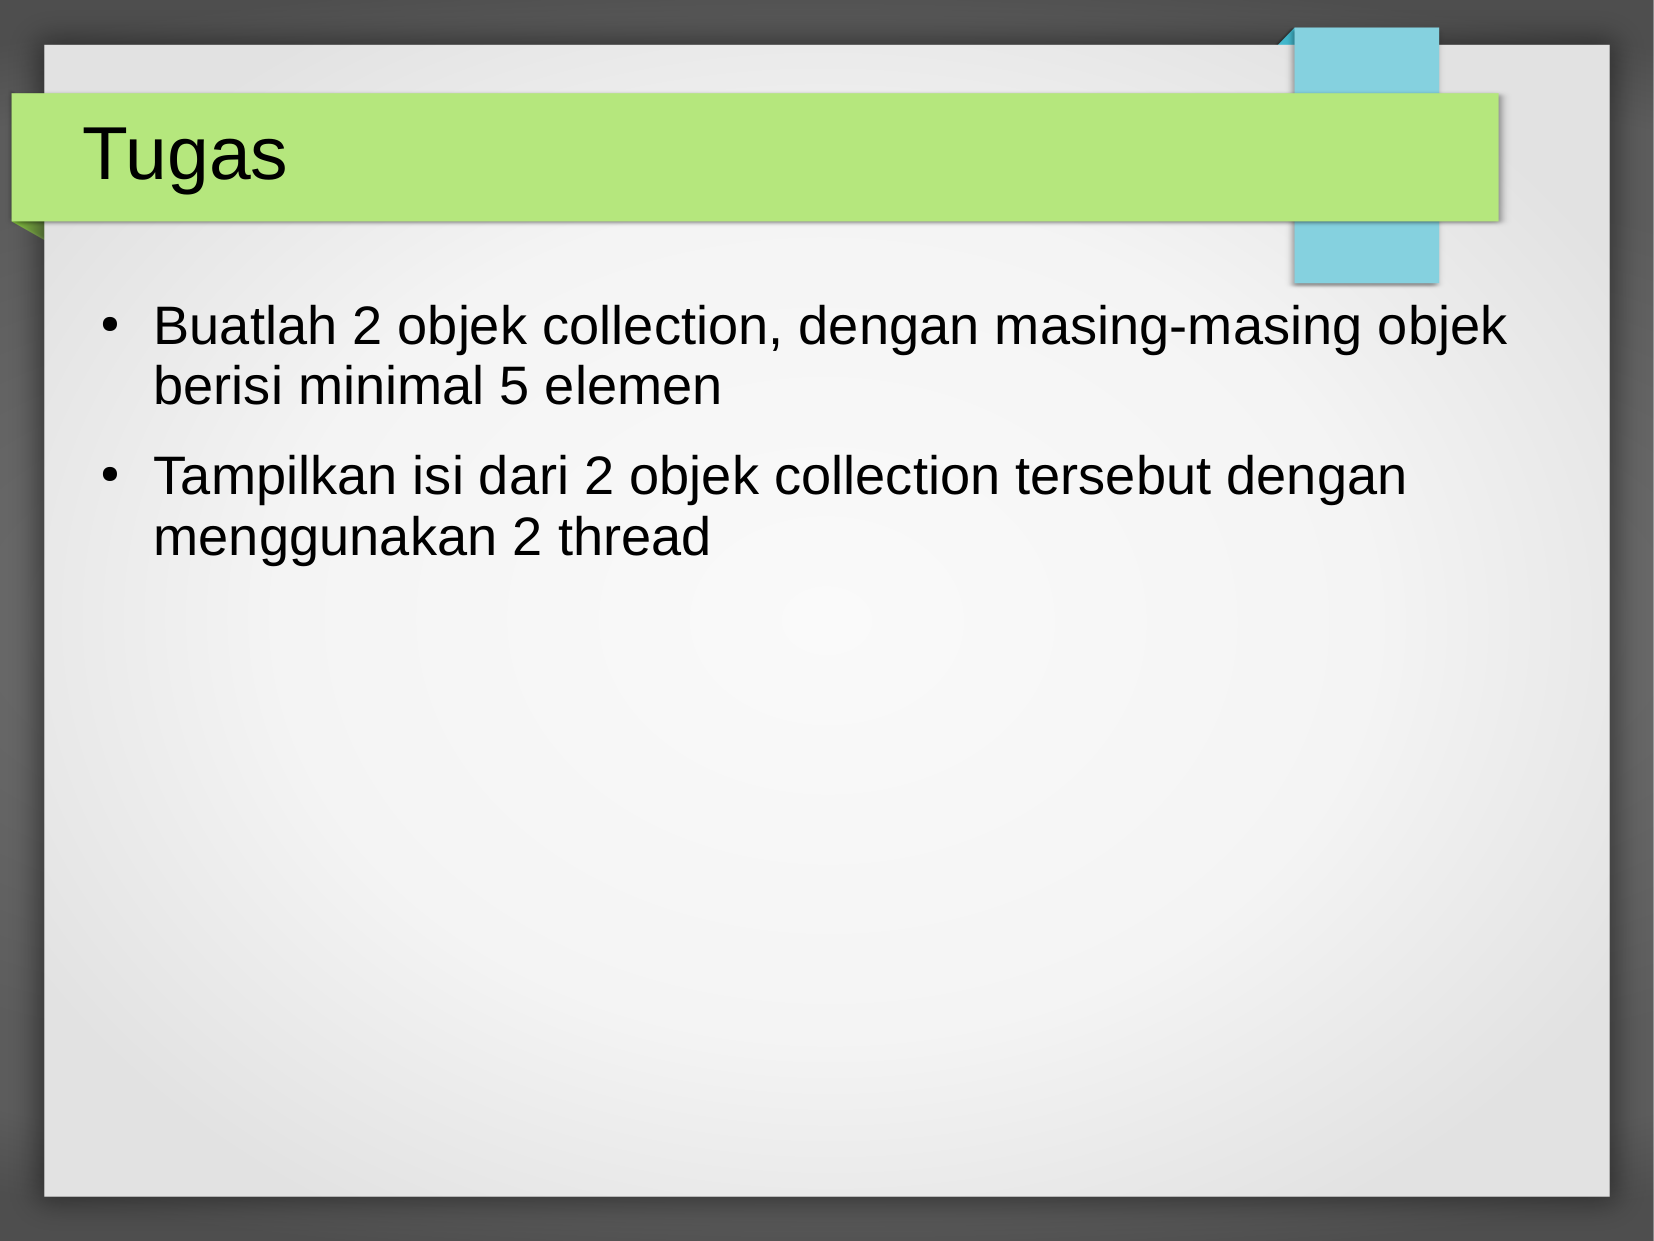

# Tugas
Buatlah 2 objek collection, dengan masing-masing objek berisi minimal 5 elemen
Tampilkan isi dari 2 objek collection tersebut dengan menggunakan 2 thread